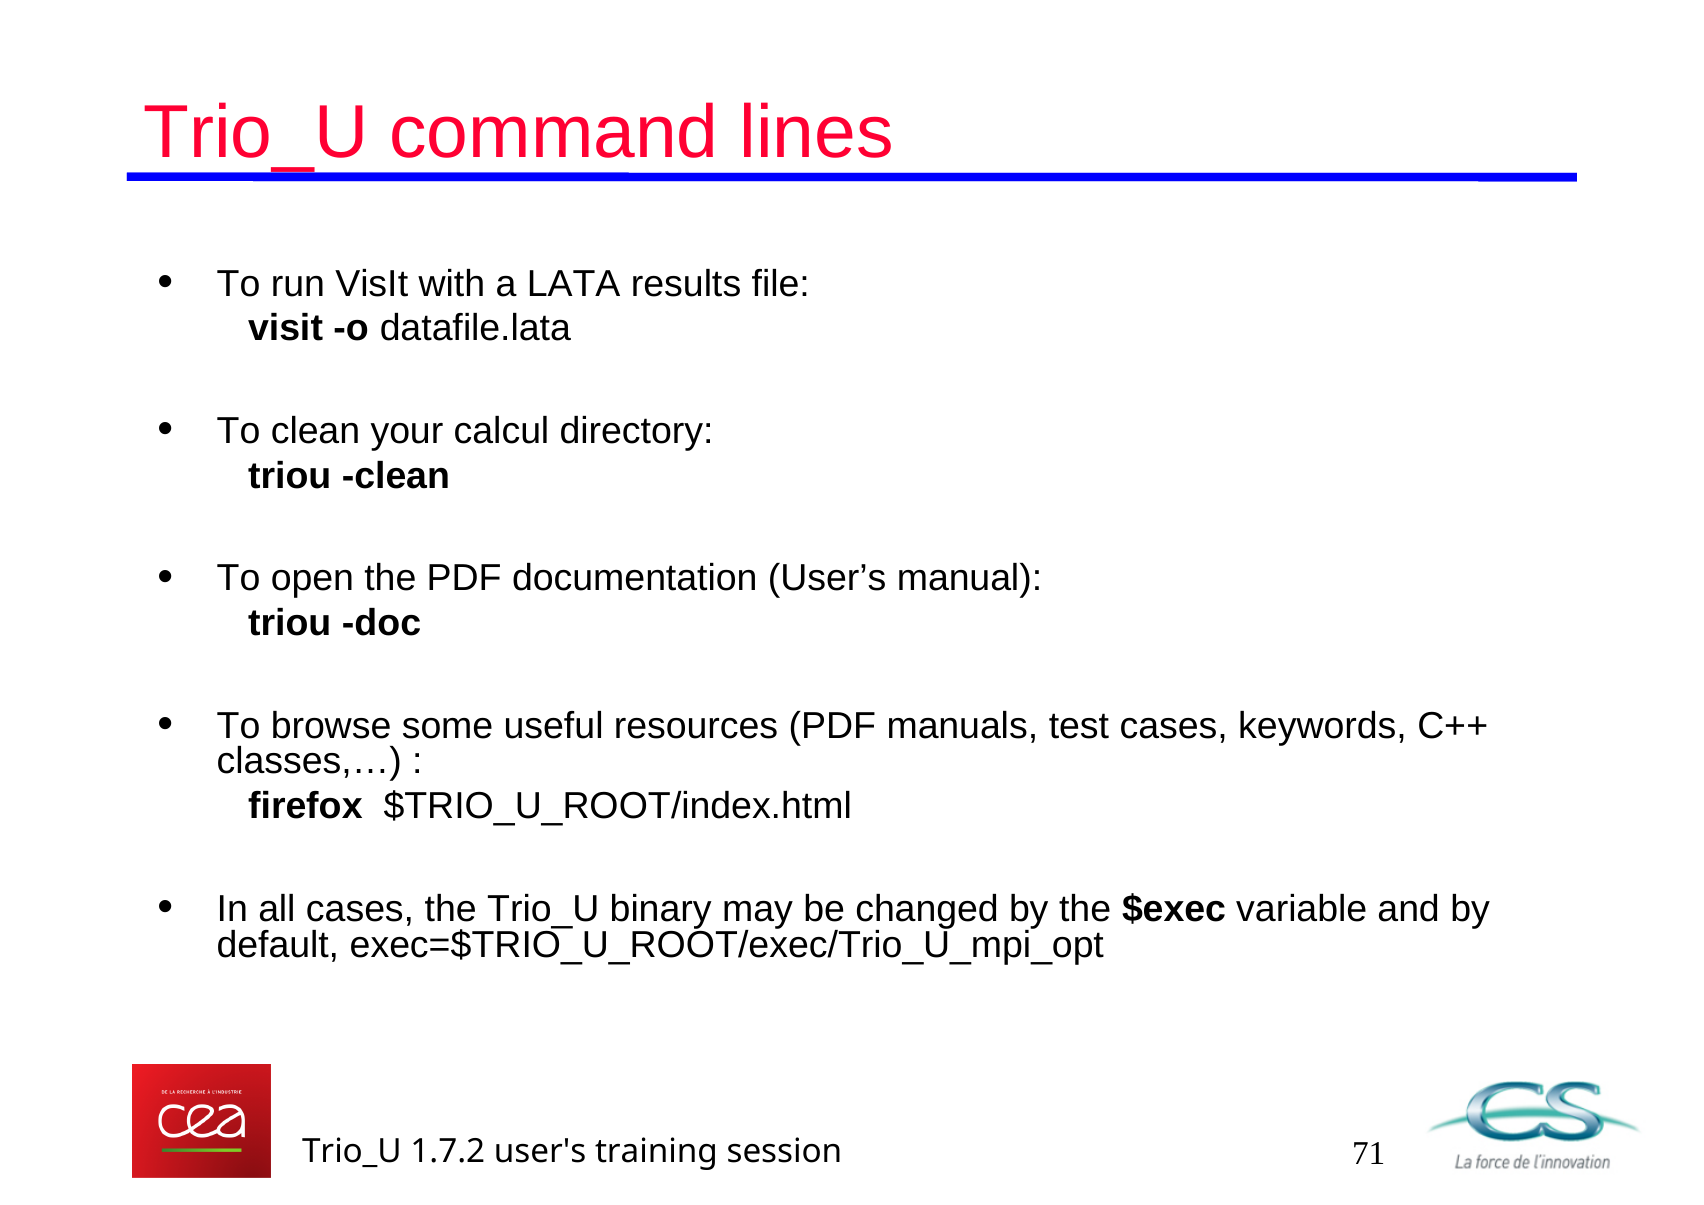

# Trio_U command lines
To run VisIt with a LATA results file:
 visit -o datafile.lata
To clean your calcul directory:
 triou -clean
To open the PDF documentation (User’s manual):
 triou -doc
To browse some useful resources (PDF manuals, test cases, keywords, C++ classes,…) :
 firefox $TRIO_U_ROOT/index.html
In all cases, the Trio_U binary may be changed by the $exec variable and by default, exec=$TRIO_U_ROOT/exec/Trio_U_mpi_opt
Trio_U 1.7.2 user's training session
71